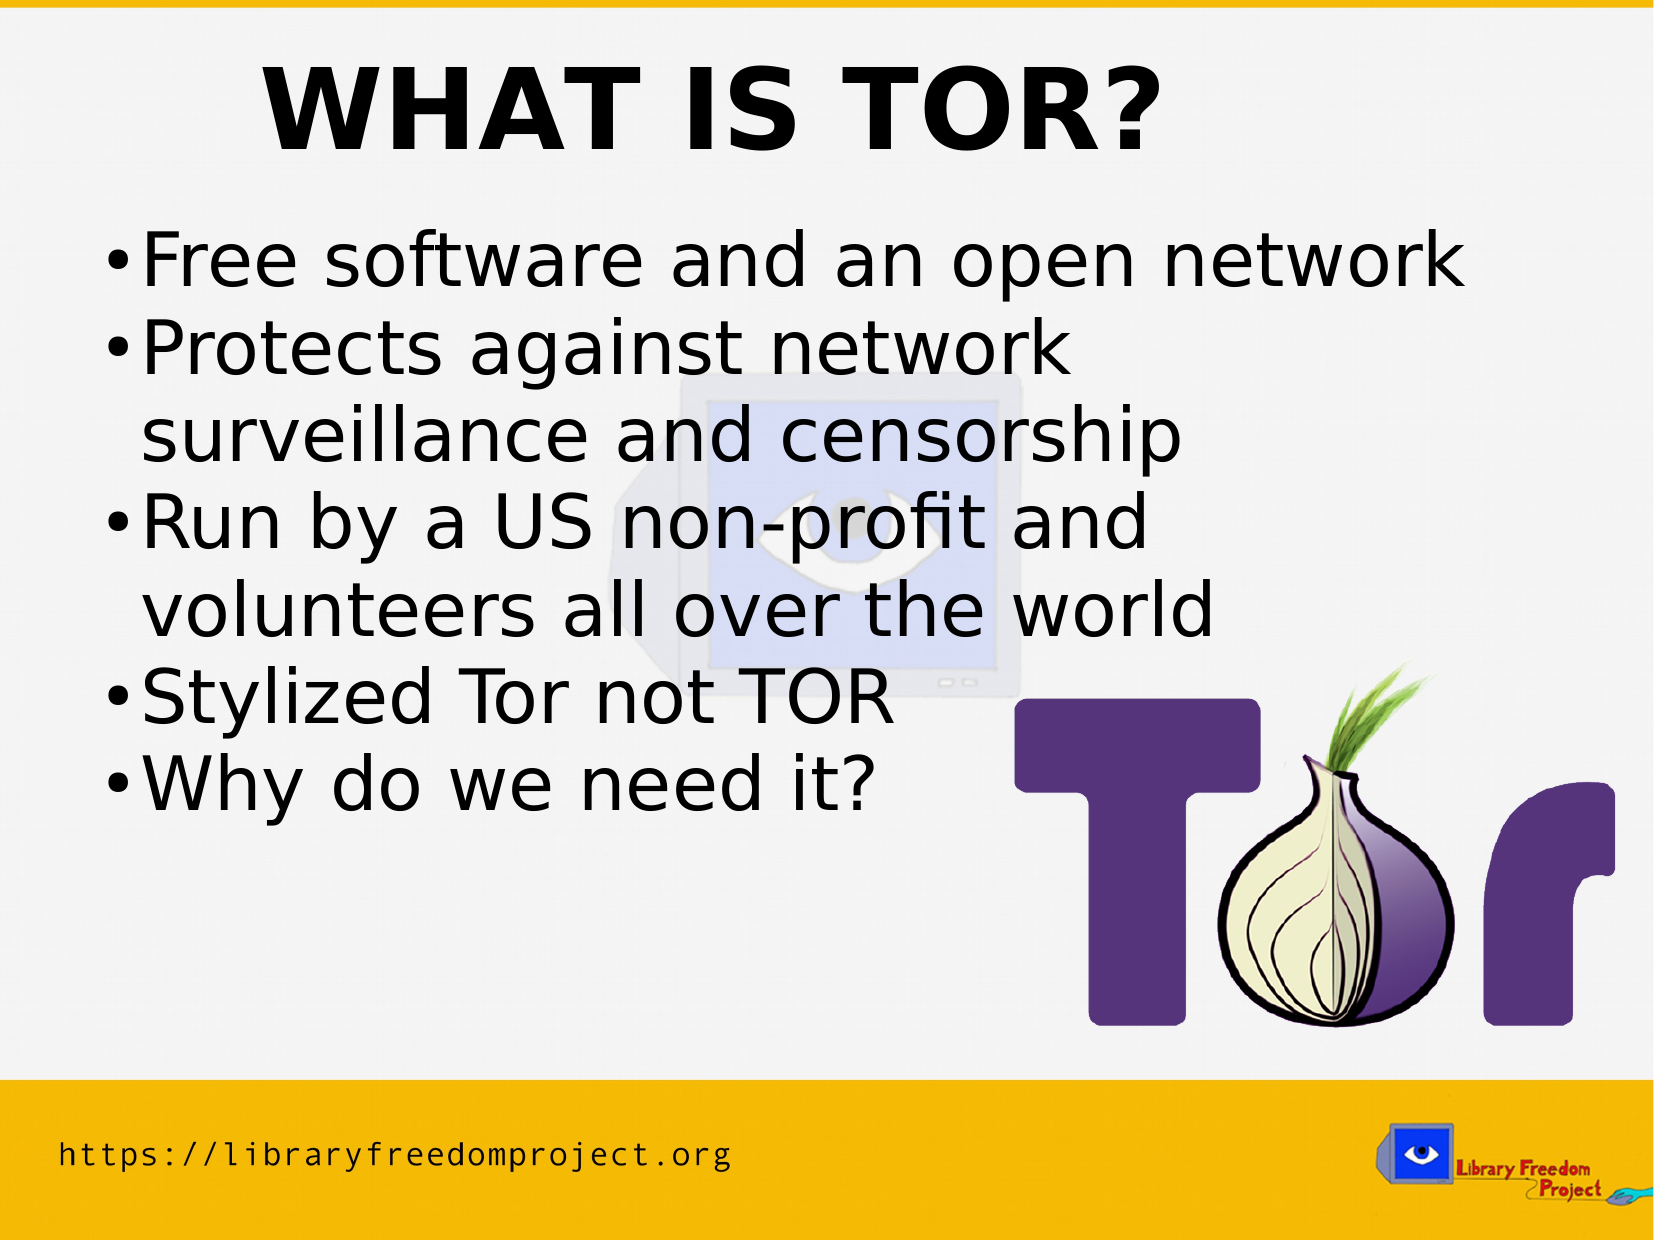

WHAT IS TOR?
Free software and an open network
Protects against network surveillance and censorship
Run by a US non-profit and volunteers all over the world
Stylized Tor not TOR
Why do we need it?